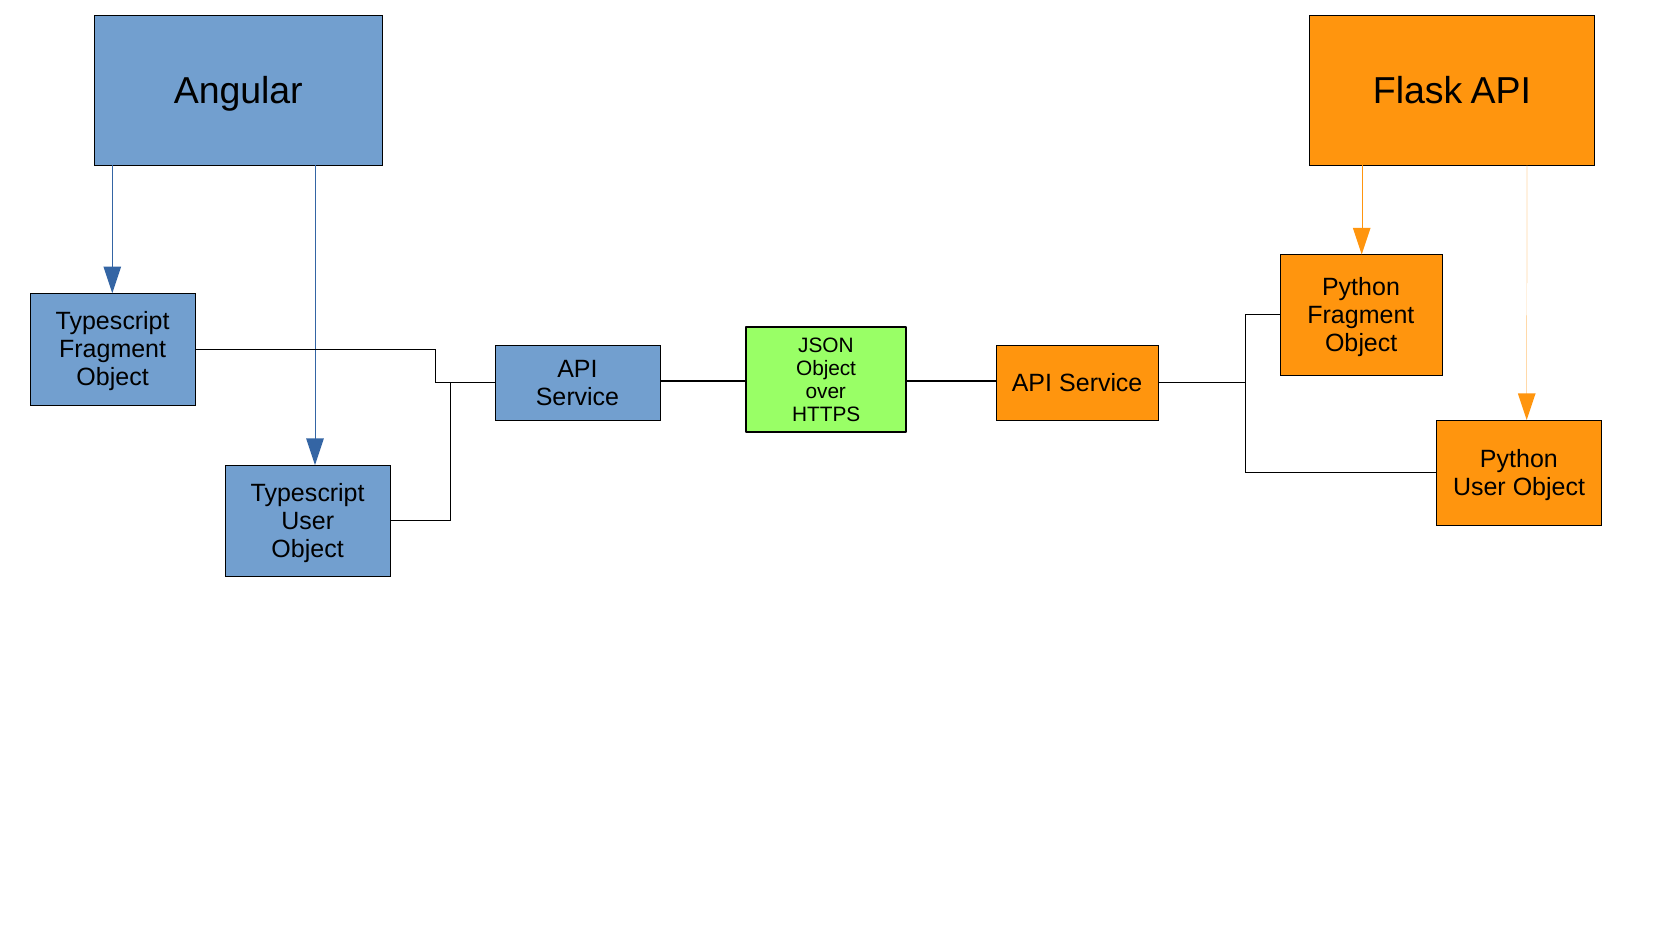

Angular
Flask API
Python Fragment Object
Typescript
Fragment
Object
JSON
Object
over
HTTPS
API
Service
API Service
Python
User Object
Typescript
User
Object